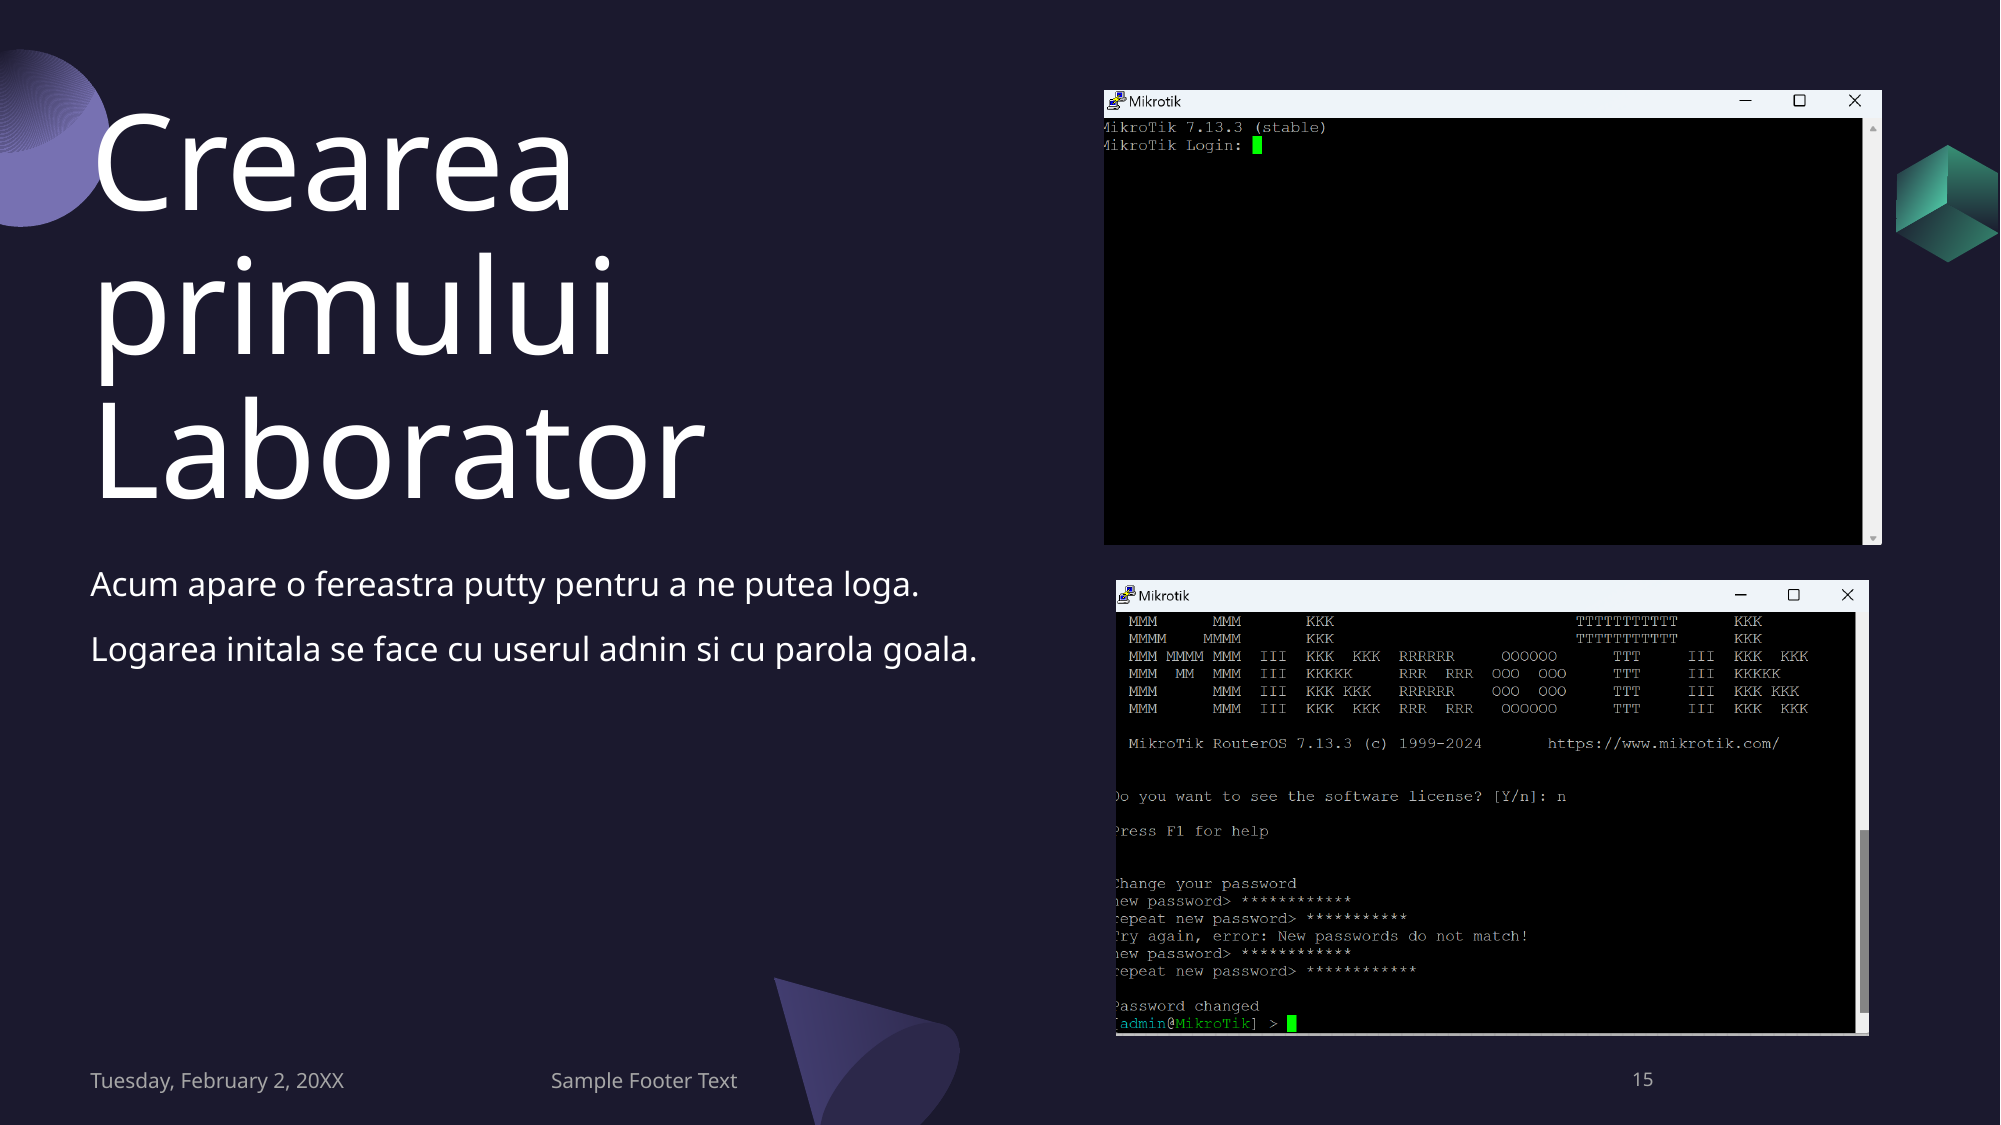

# Crearea primului Laborator
Acum apare o fereastra putty pentru a ne putea loga.
Logarea initala se face cu userul adnin si cu parola goala.
Tuesday, February 2, 20XX
Sample Footer Text